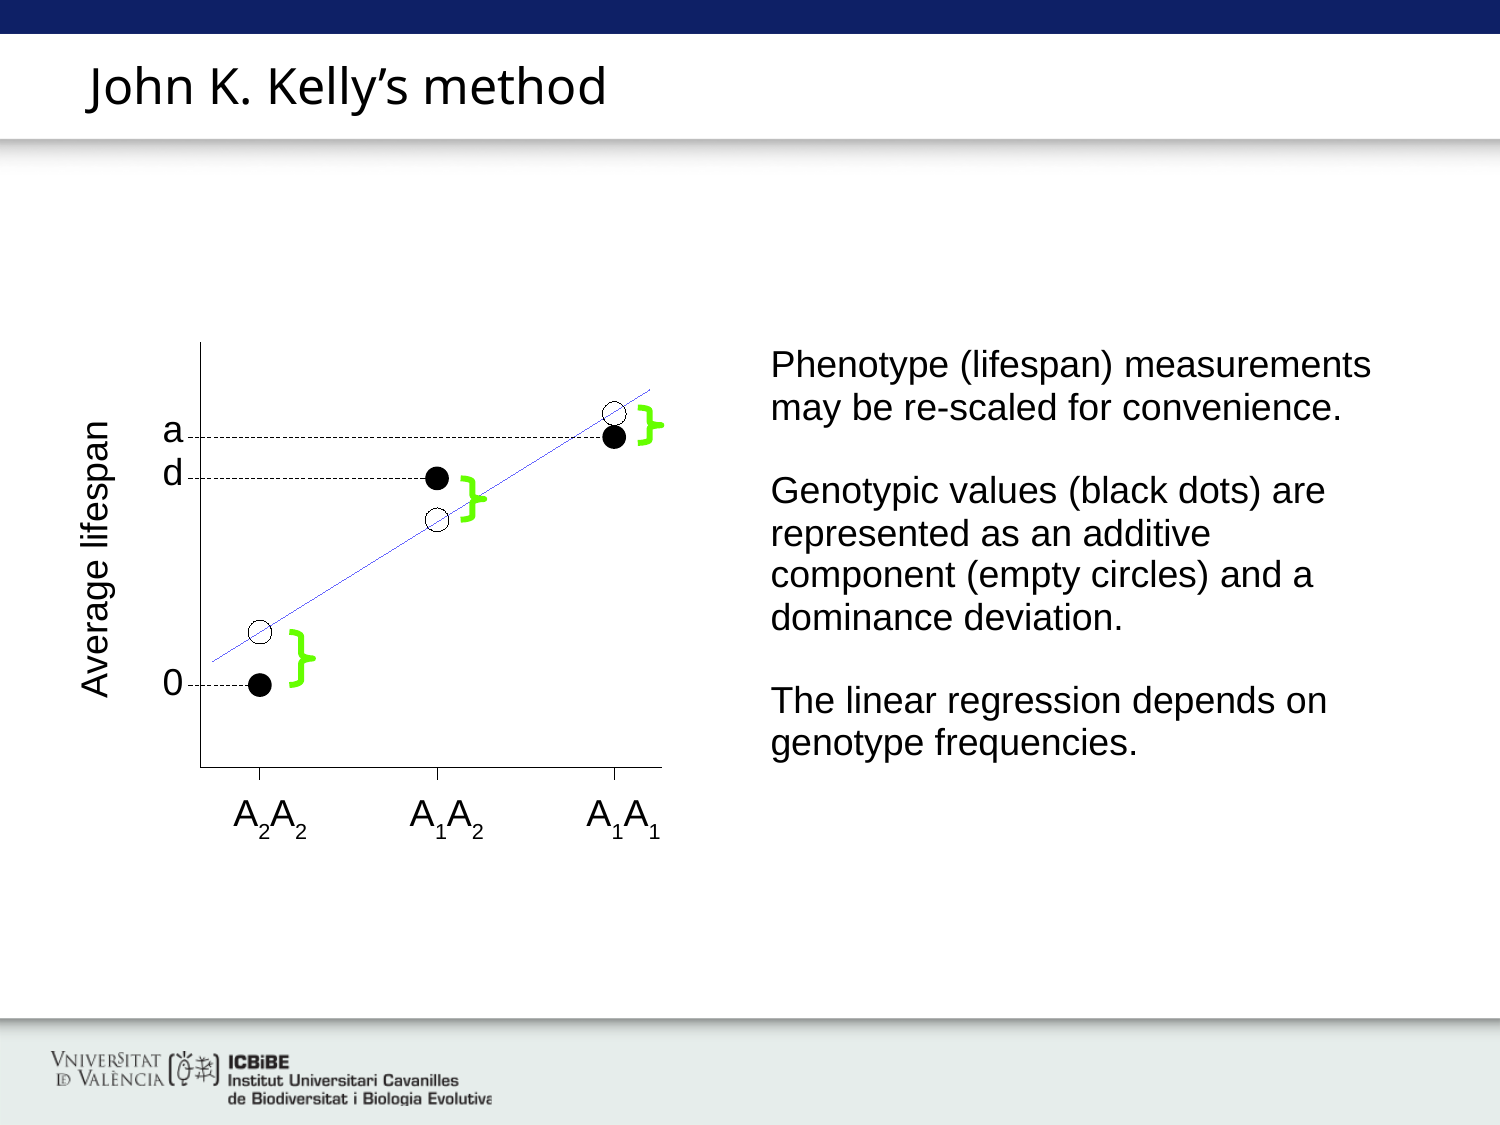

# John K. Kelly’s method
Phenotype (lifespan) measurements may be re-scaled for convenience.
Genotypic values (black dots) are represented as an additive component (empty circles) and a dominance deviation.
The linear regression depends on genotype frequencies.
a
d
0
Average lifespan
A2A2 A1A2 A1A1